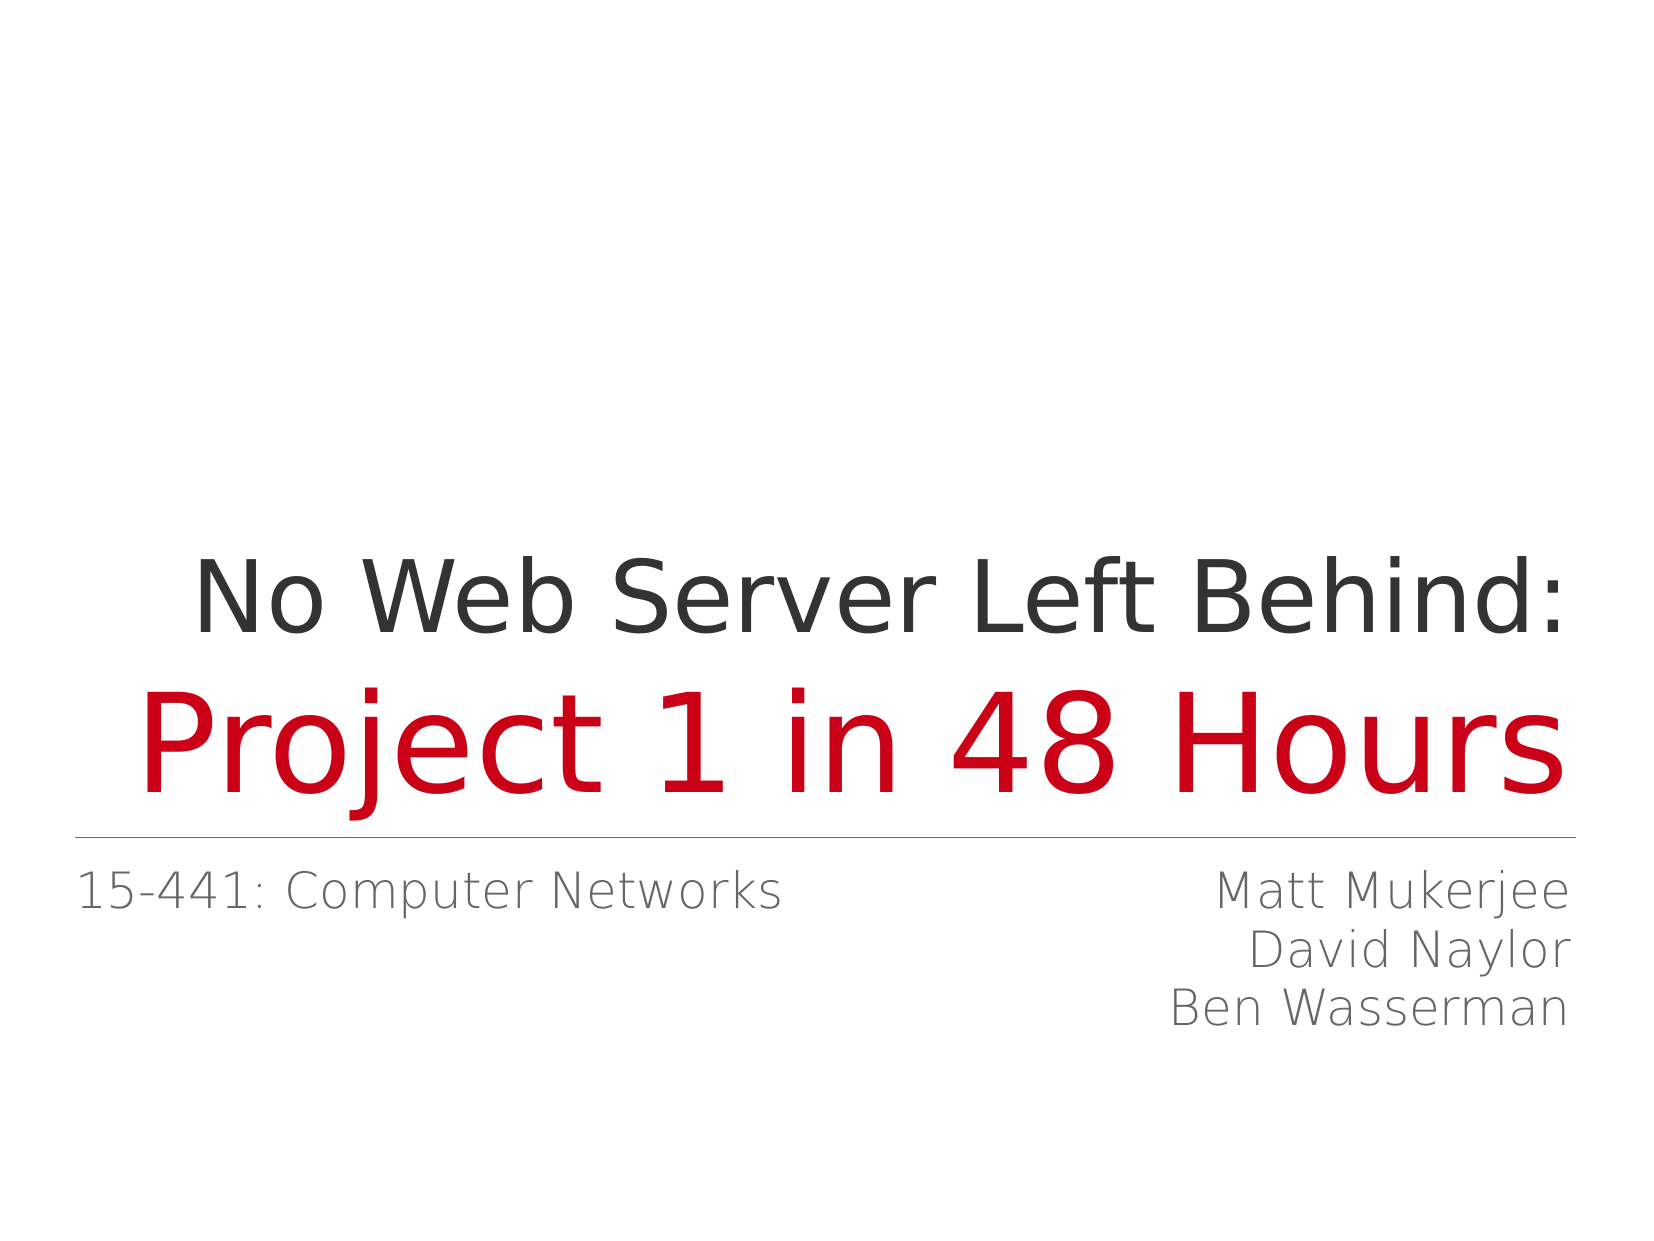

# No Web Server Left Behind: Project 1 in 48 Hours
15-441: Computer Networks
Matt Mukerjee
David Naylor
Ben Wasserman